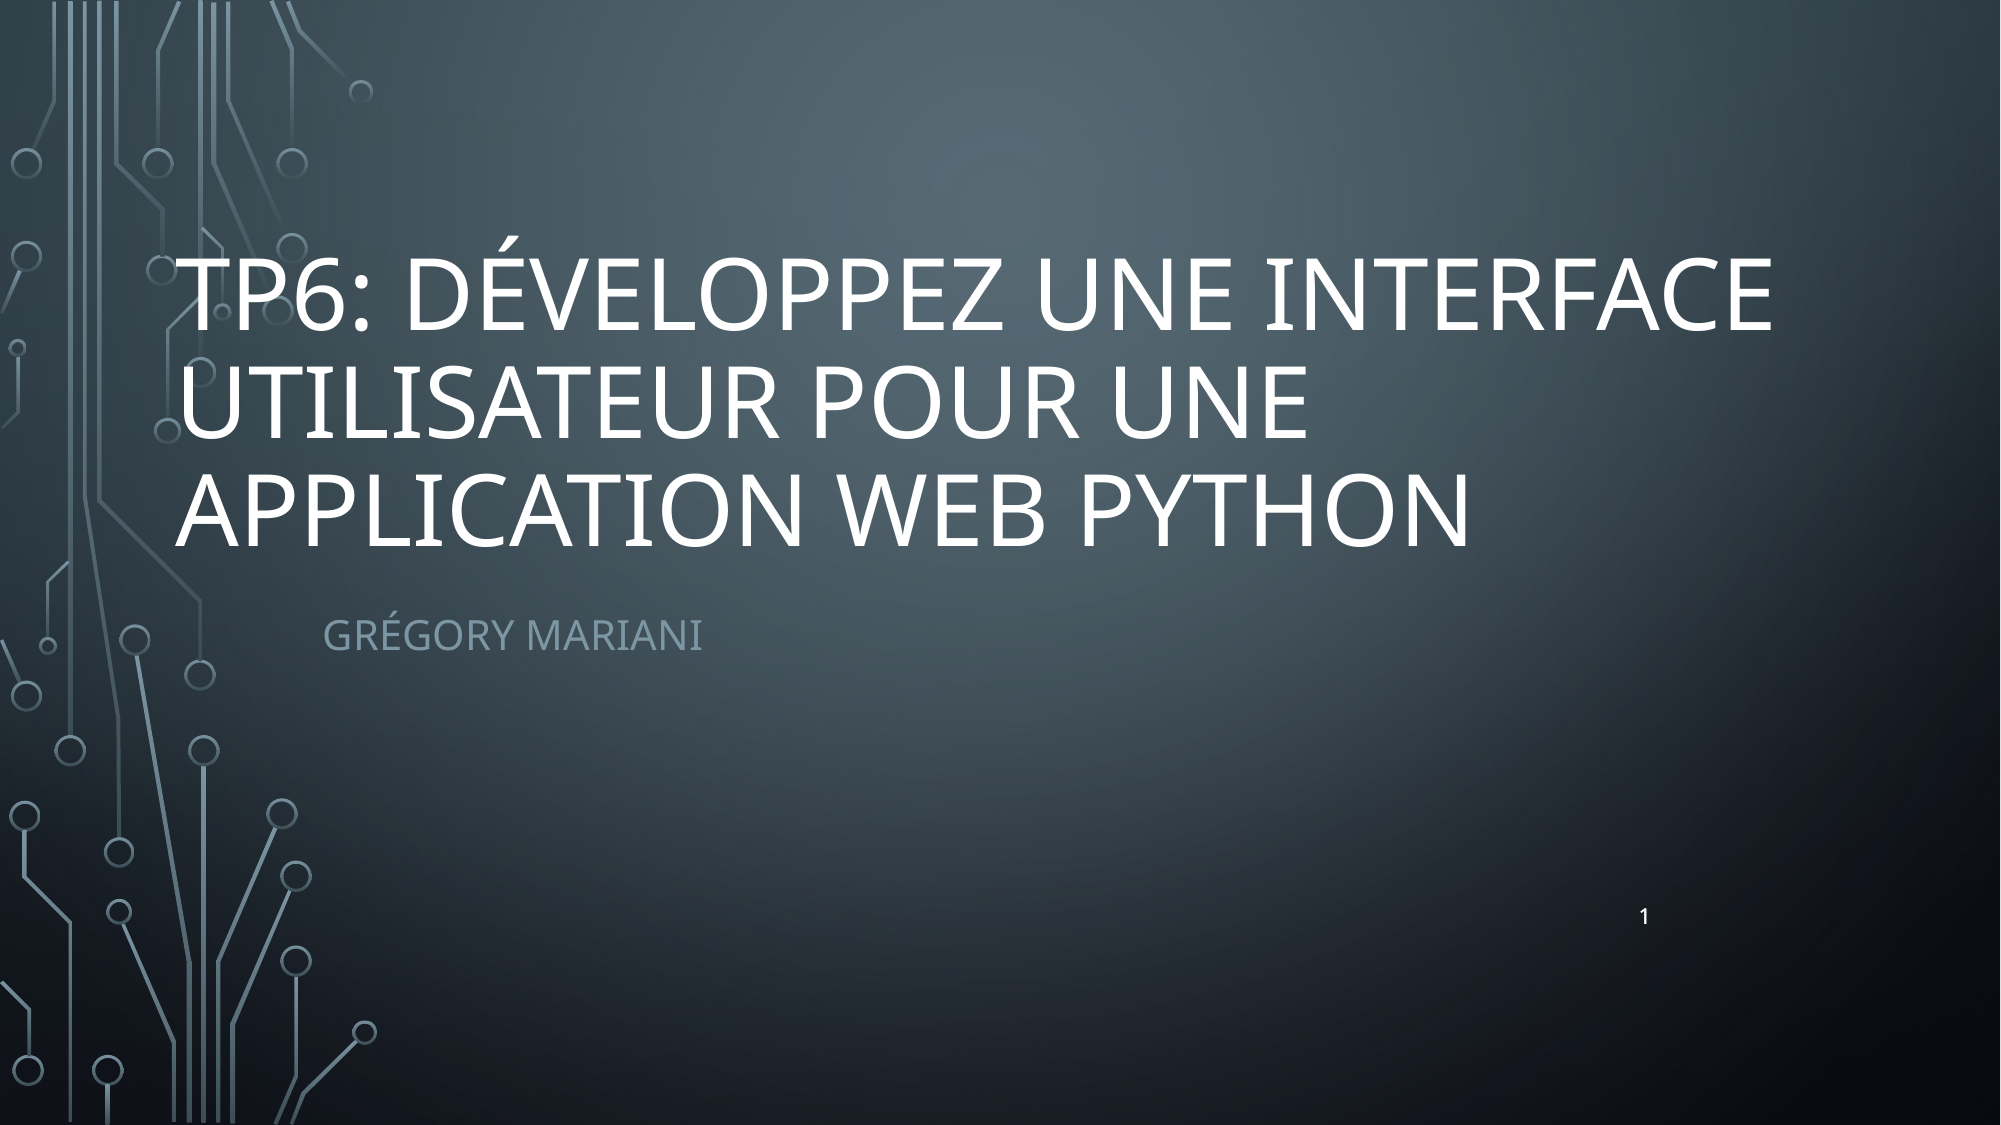

# TP6: Développez une interface utilisateur pour une application web Python
Grégory MARIANI